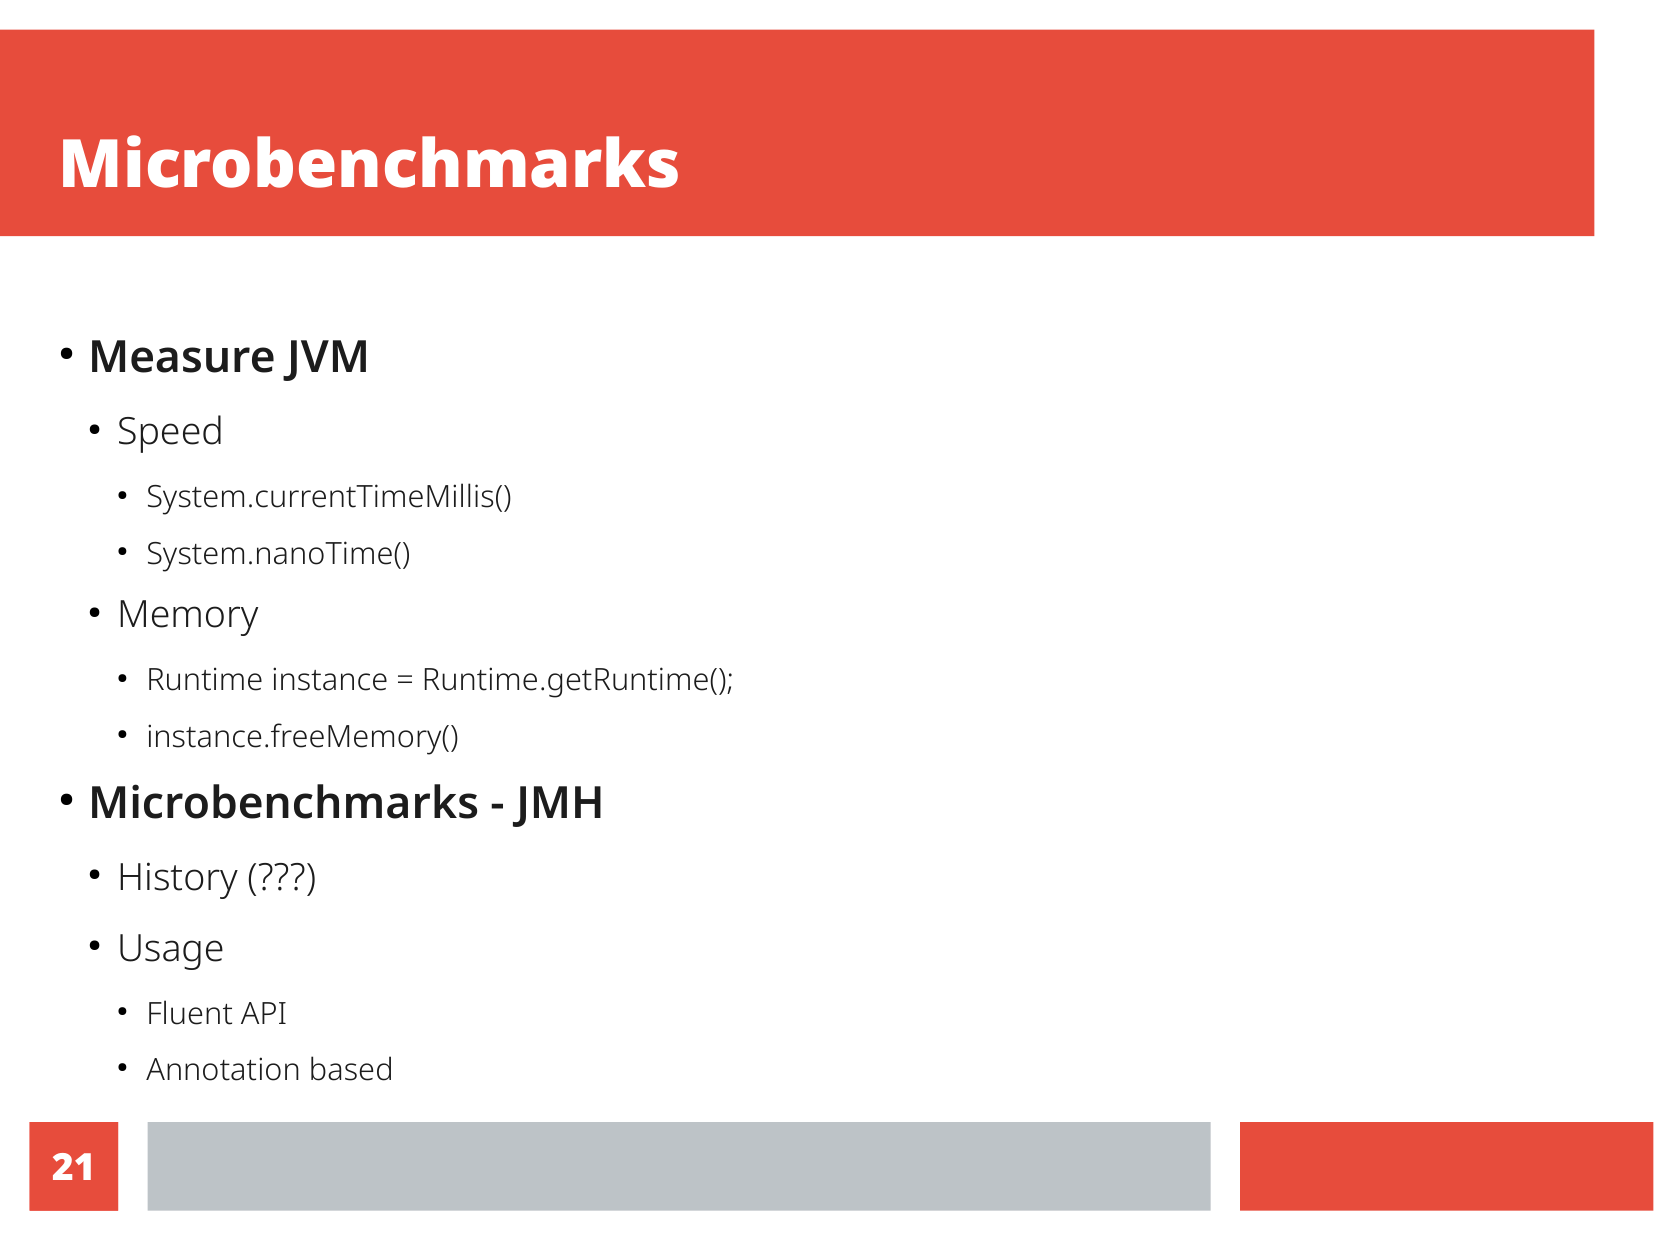

# Microbenchmarks
Measure JVM
Speed
System.currentTimeMillis()
System.nanoTime()
Memory
Runtime instance = Runtime.getRuntime();
instance.freeMemory()
Microbenchmarks - JMH
History (???)
Usage
Fluent API
Annotation based
21